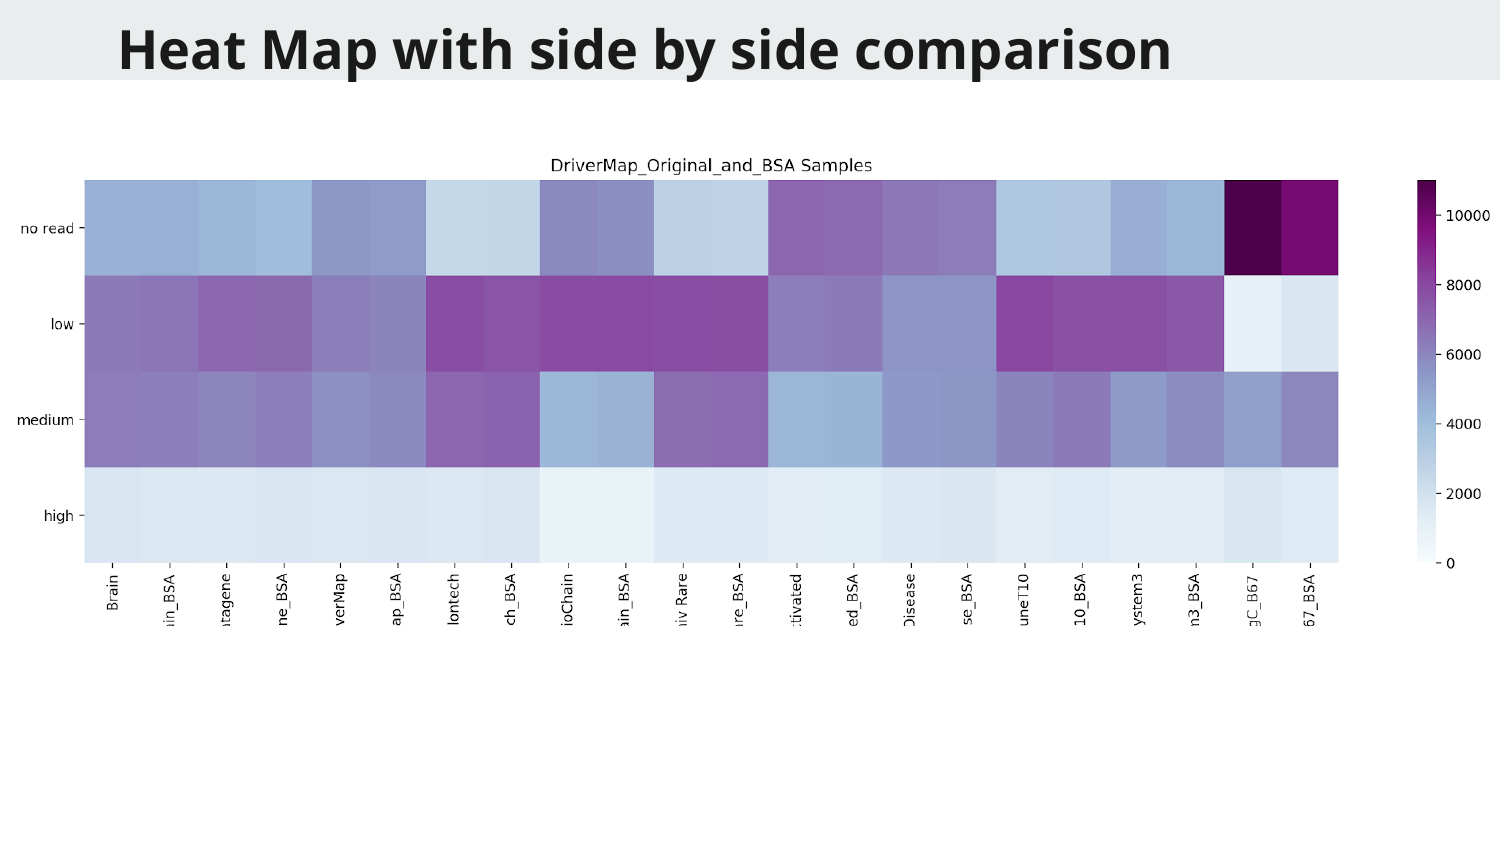

# Heat Map with side by side comparison